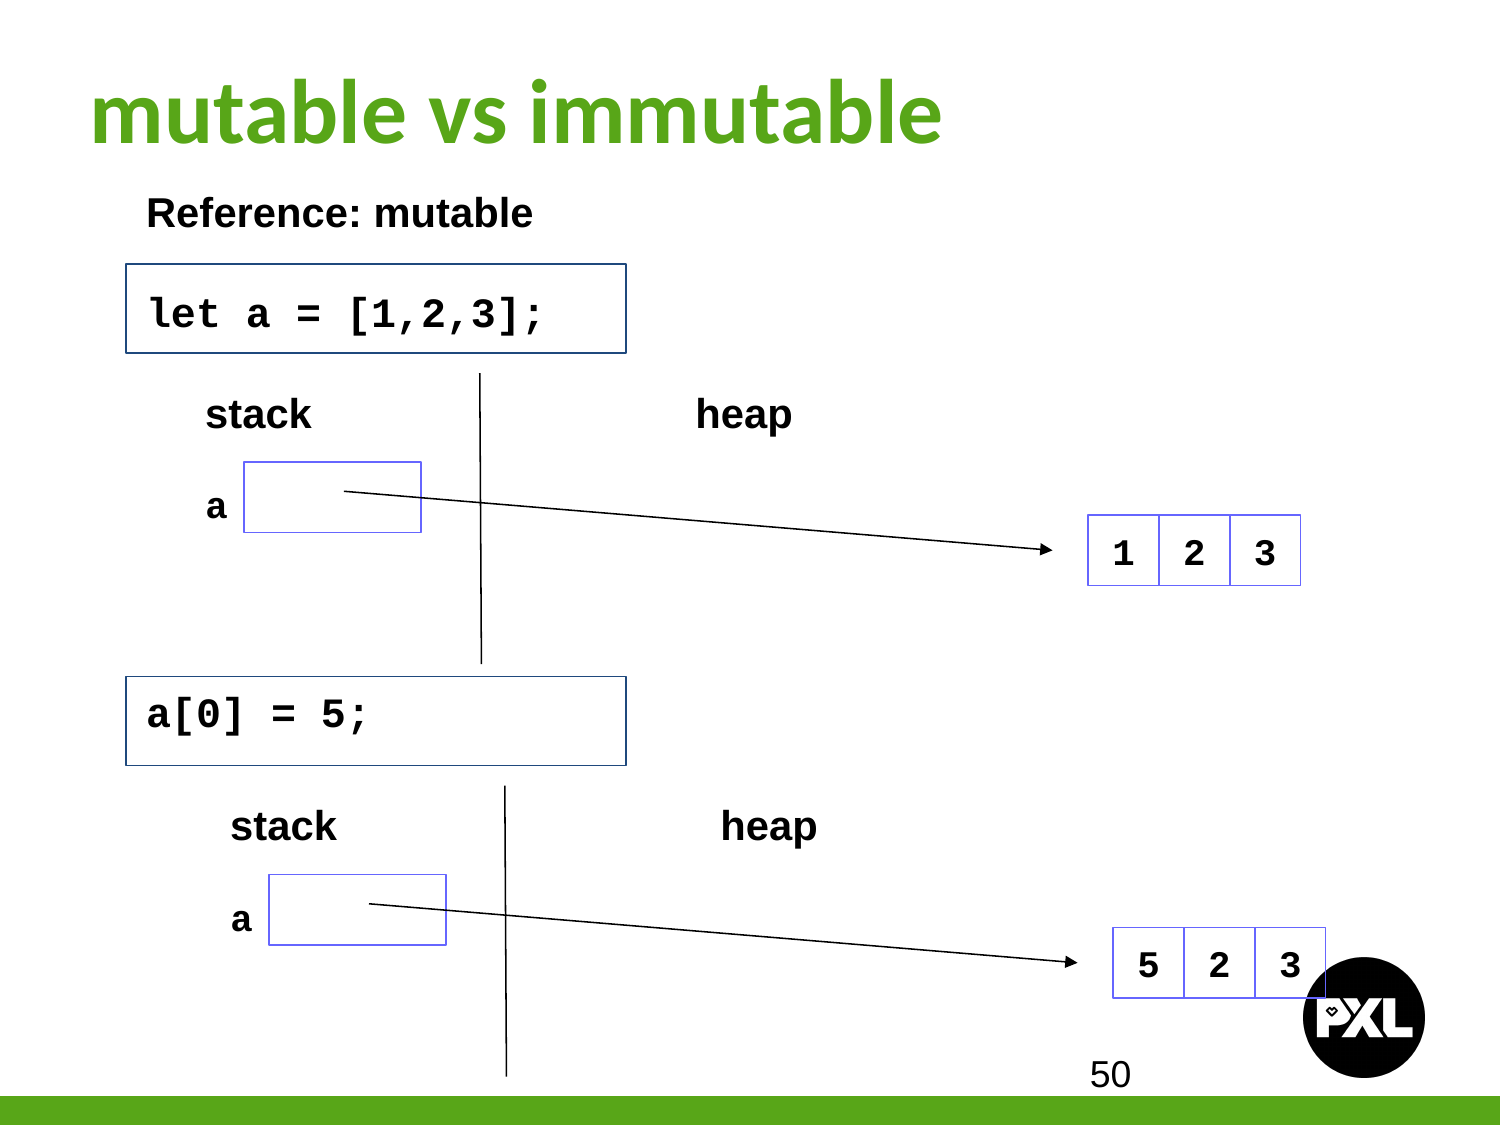

mutable vs immutable
Reference: mutable
let a = [1,2,3];
a[0] = 5;
stack
heap
a
1
2
3
stack
heap
a
5
2
3